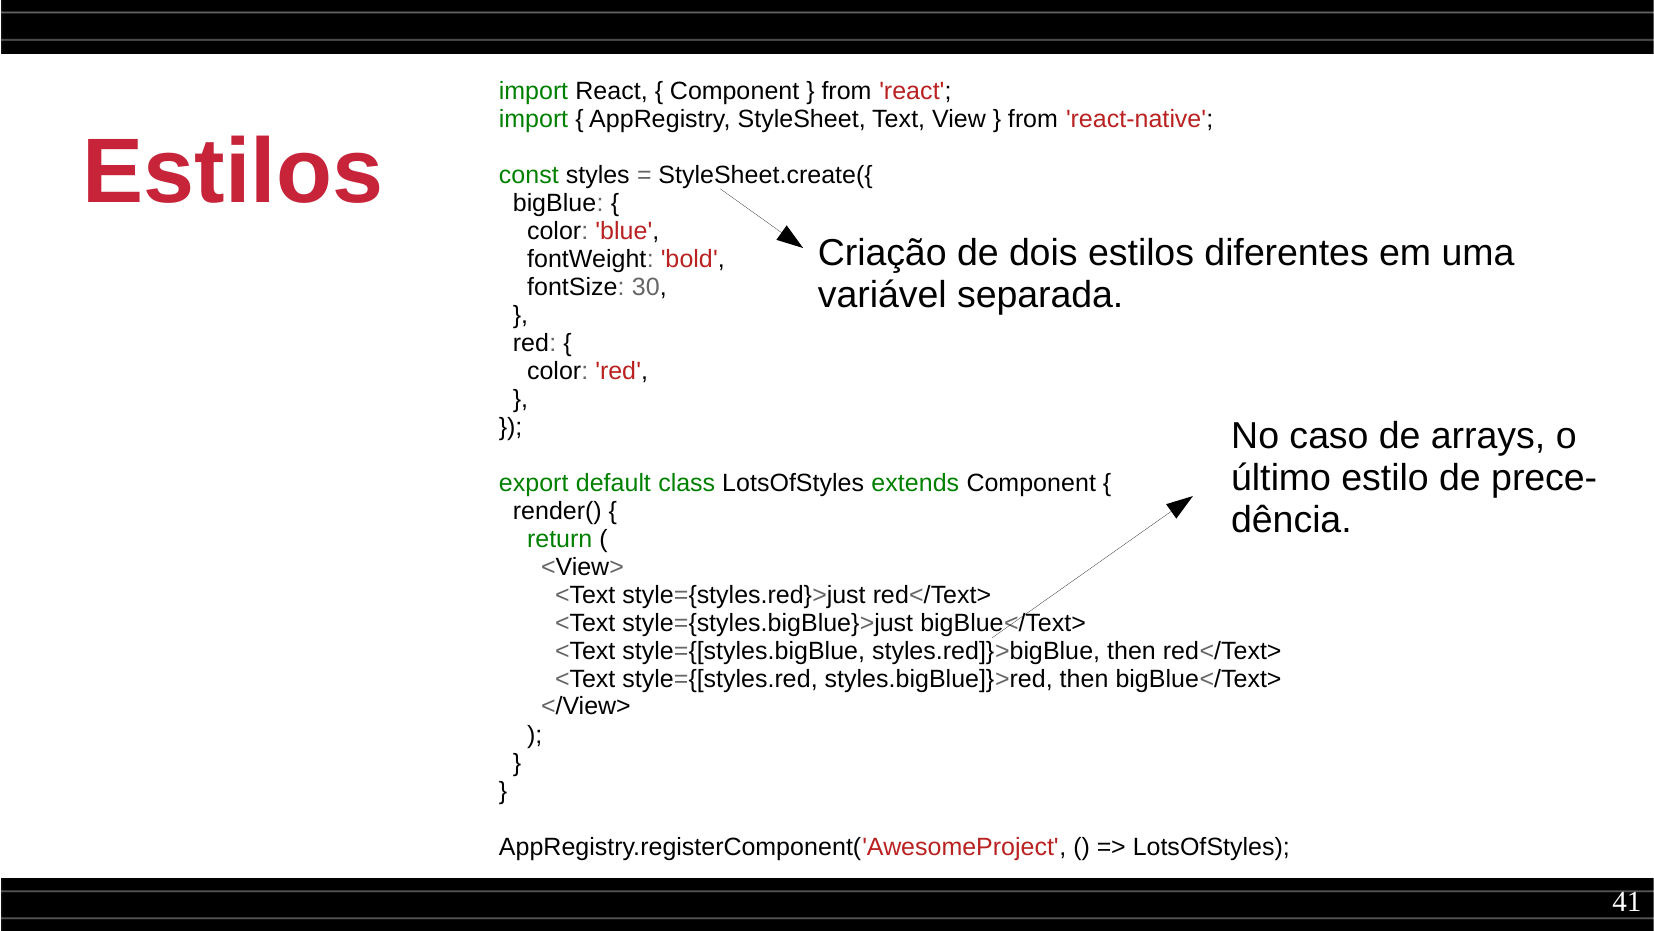

import React, { Component } from 'react';
import { AppRegistry, StyleSheet, Text, View } from 'react-native';
const styles = StyleSheet.create({
 bigBlue: {
 color: 'blue',
 fontWeight: 'bold',
 fontSize: 30,
 },
 red: {
 color: 'red',
 },
});
export default class LotsOfStyles extends Component {
 render() {
 return (
 <View>
 <Text style={styles.red}>just red</Text>
 <Text style={styles.bigBlue}>just bigBlue</Text>
 <Text style={[styles.bigBlue, styles.red]}>bigBlue, then red</Text>
 <Text style={[styles.red, styles.bigBlue]}>red, then bigBlue</Text>
 </View>
 );
 }
}
AppRegistry.registerComponent('AwesomeProject', () => LotsOfStyles);
# Estilos
Criação de dois estilos diferentes em uma
variável separada.
No caso de arrays, o
último estilo de prece-
dência.